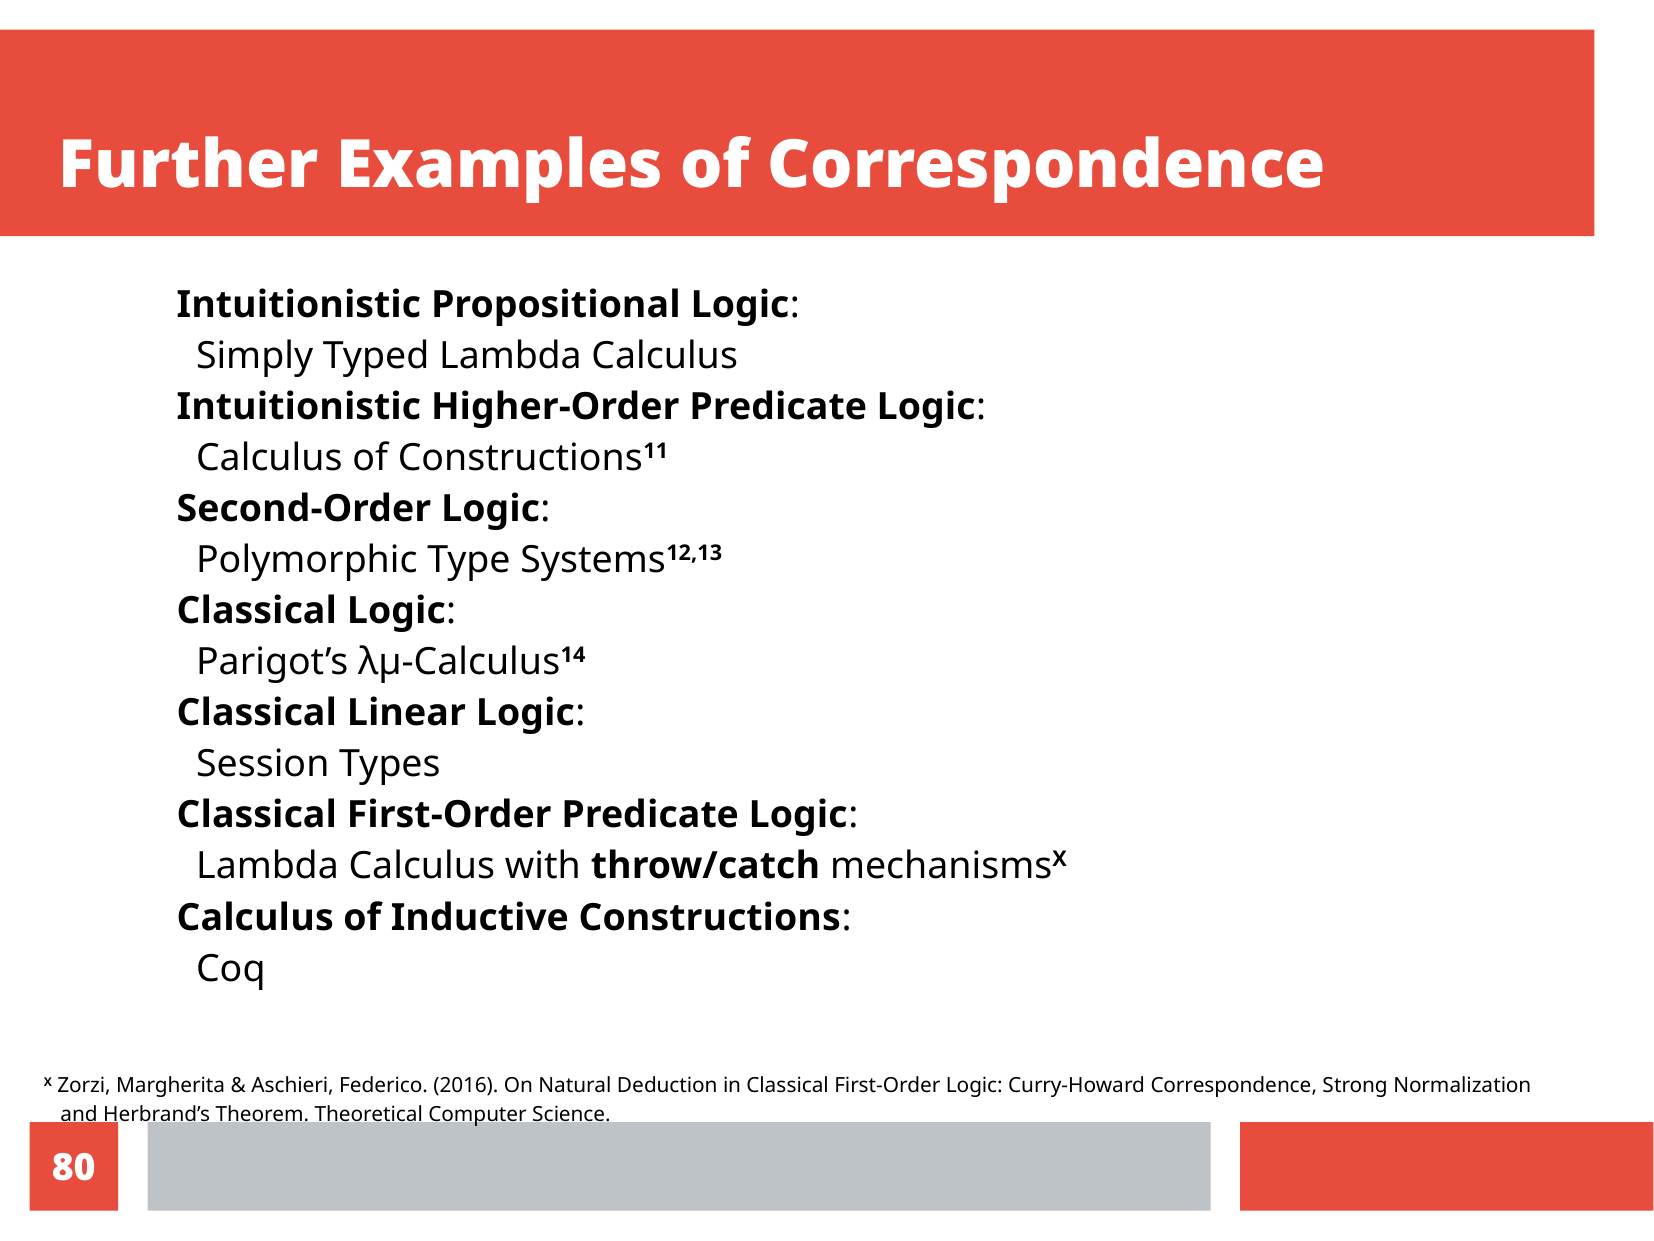

# Further Examples of Correspondence
Intuitionistic Propositional Logic:
 Simply Typed Lambda Calculus
Intuitionistic Higher-Order Predicate Logic:
 Calculus of Constructions11
Second-Order Logic:
 Polymorphic Type Systems12,13
Classical Logic:
 Parigot’s λµ-Calculus14
Classical Linear Logic:
 Session Types
Classical First-Order Predicate Logic:
 Lambda Calculus with throw/catch mechanismsX
Calculus of Inductive Constructions:
 Coq
X Zorzi, Margherita & Aschieri, Federico. (2016). On Natural Deduction in Classical First-Order Logic: Curry-Howard Correspondence, Strong Normalization
 and Herbrand’s Theorem. Theoretical Computer Science.
80